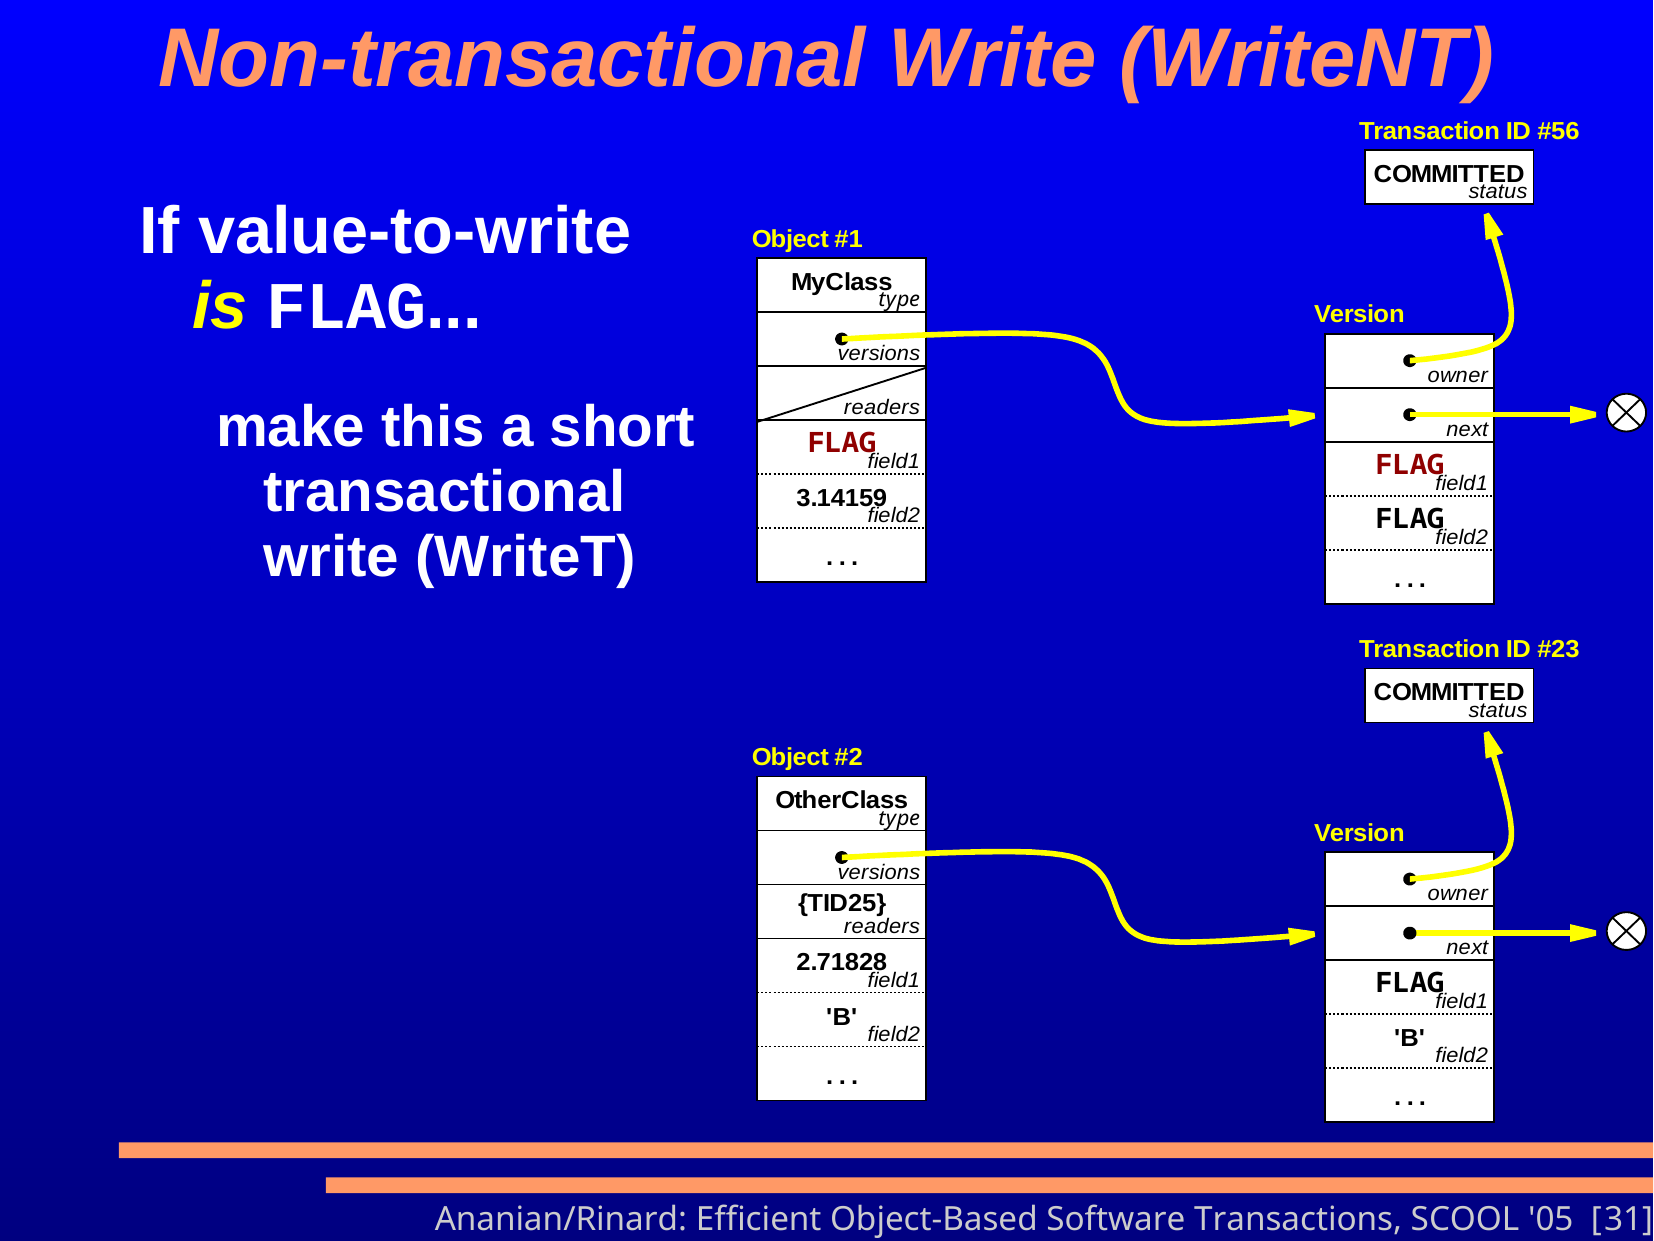

# Non-transactional Write (WriteNT)
If value-to-write is FLAG...
make this a short transactional write (WriteT)